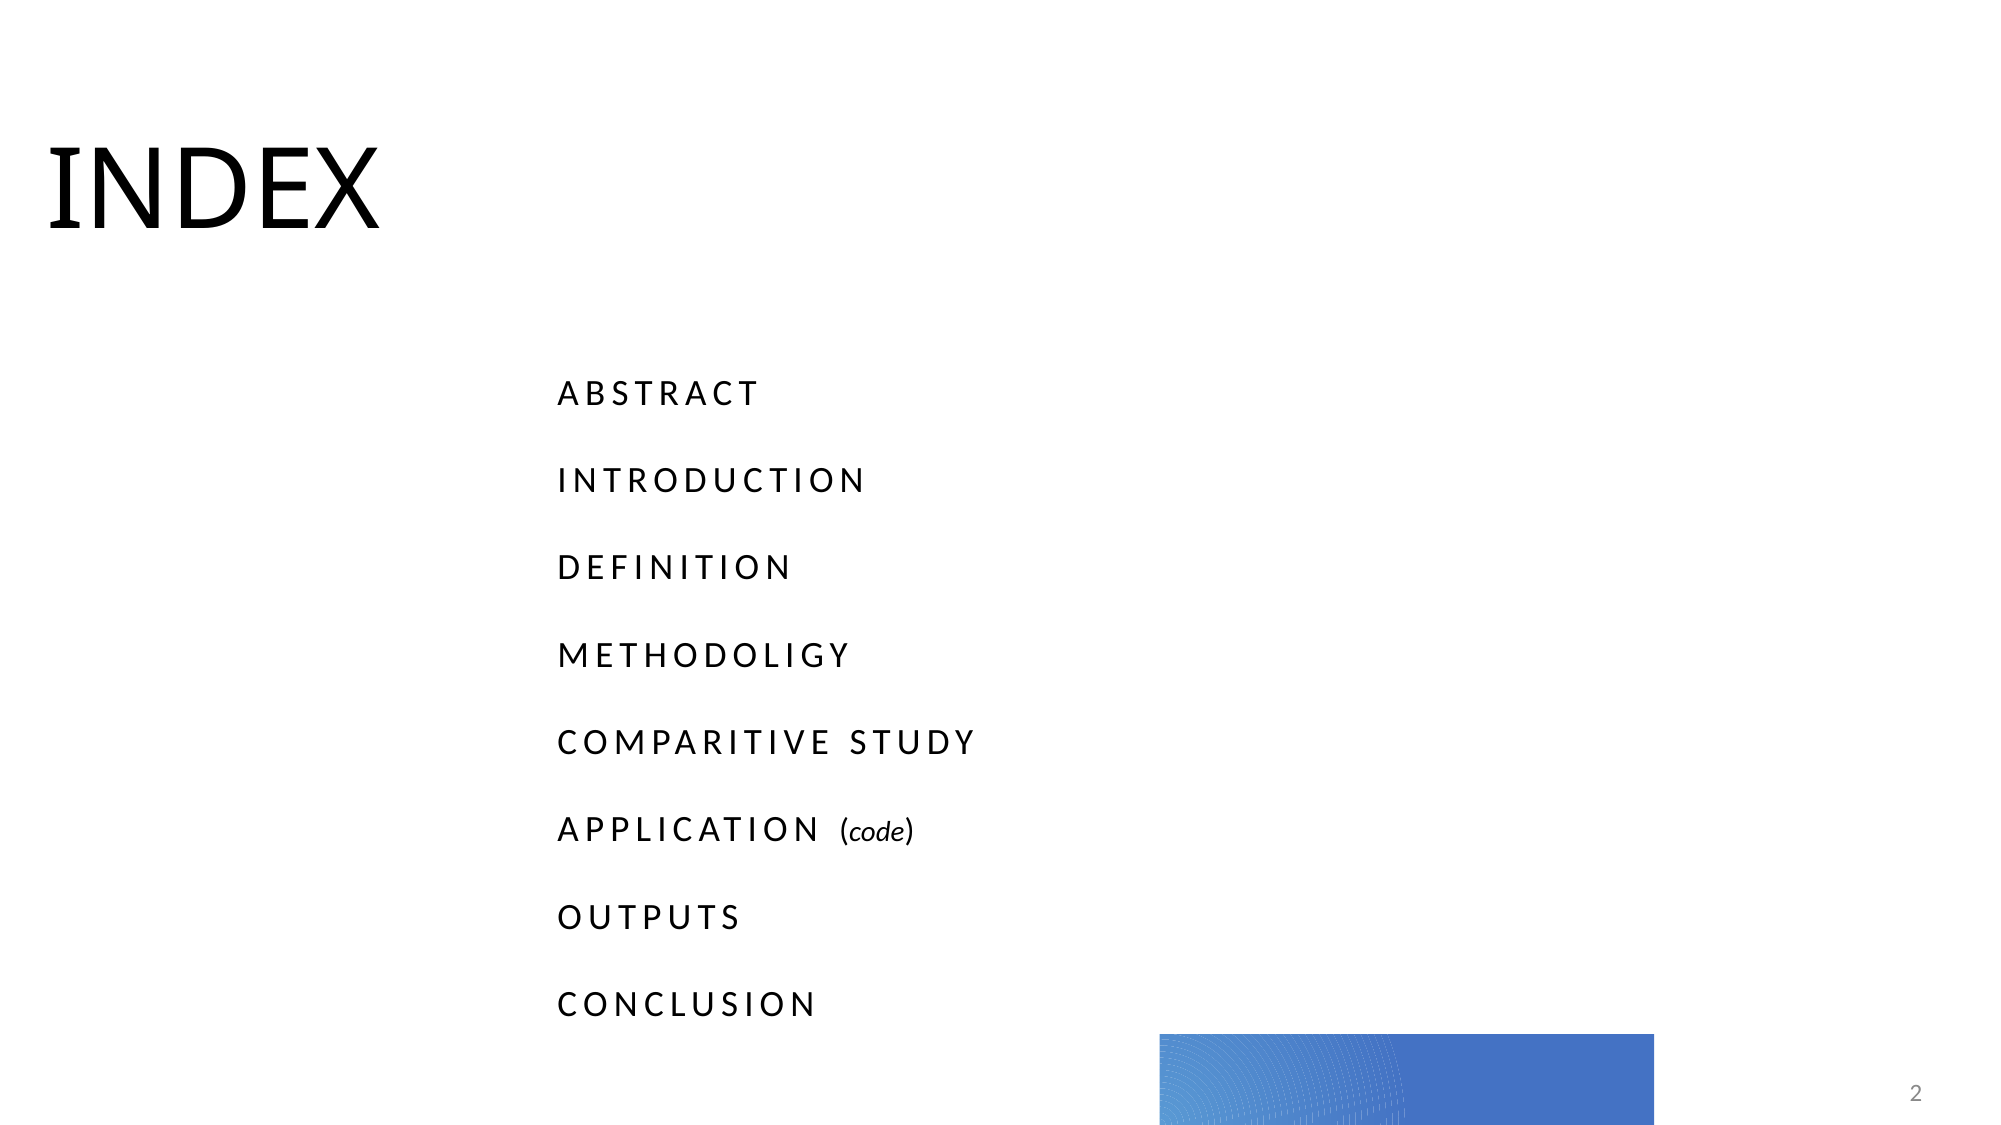

# Index
ABSTRACT
INTRODUCTION
DEFINITION
METHODOLIGY
COMPARITIVE STUDY
APPLICATION (code)
OUTPUTS
CONCLUSION
2